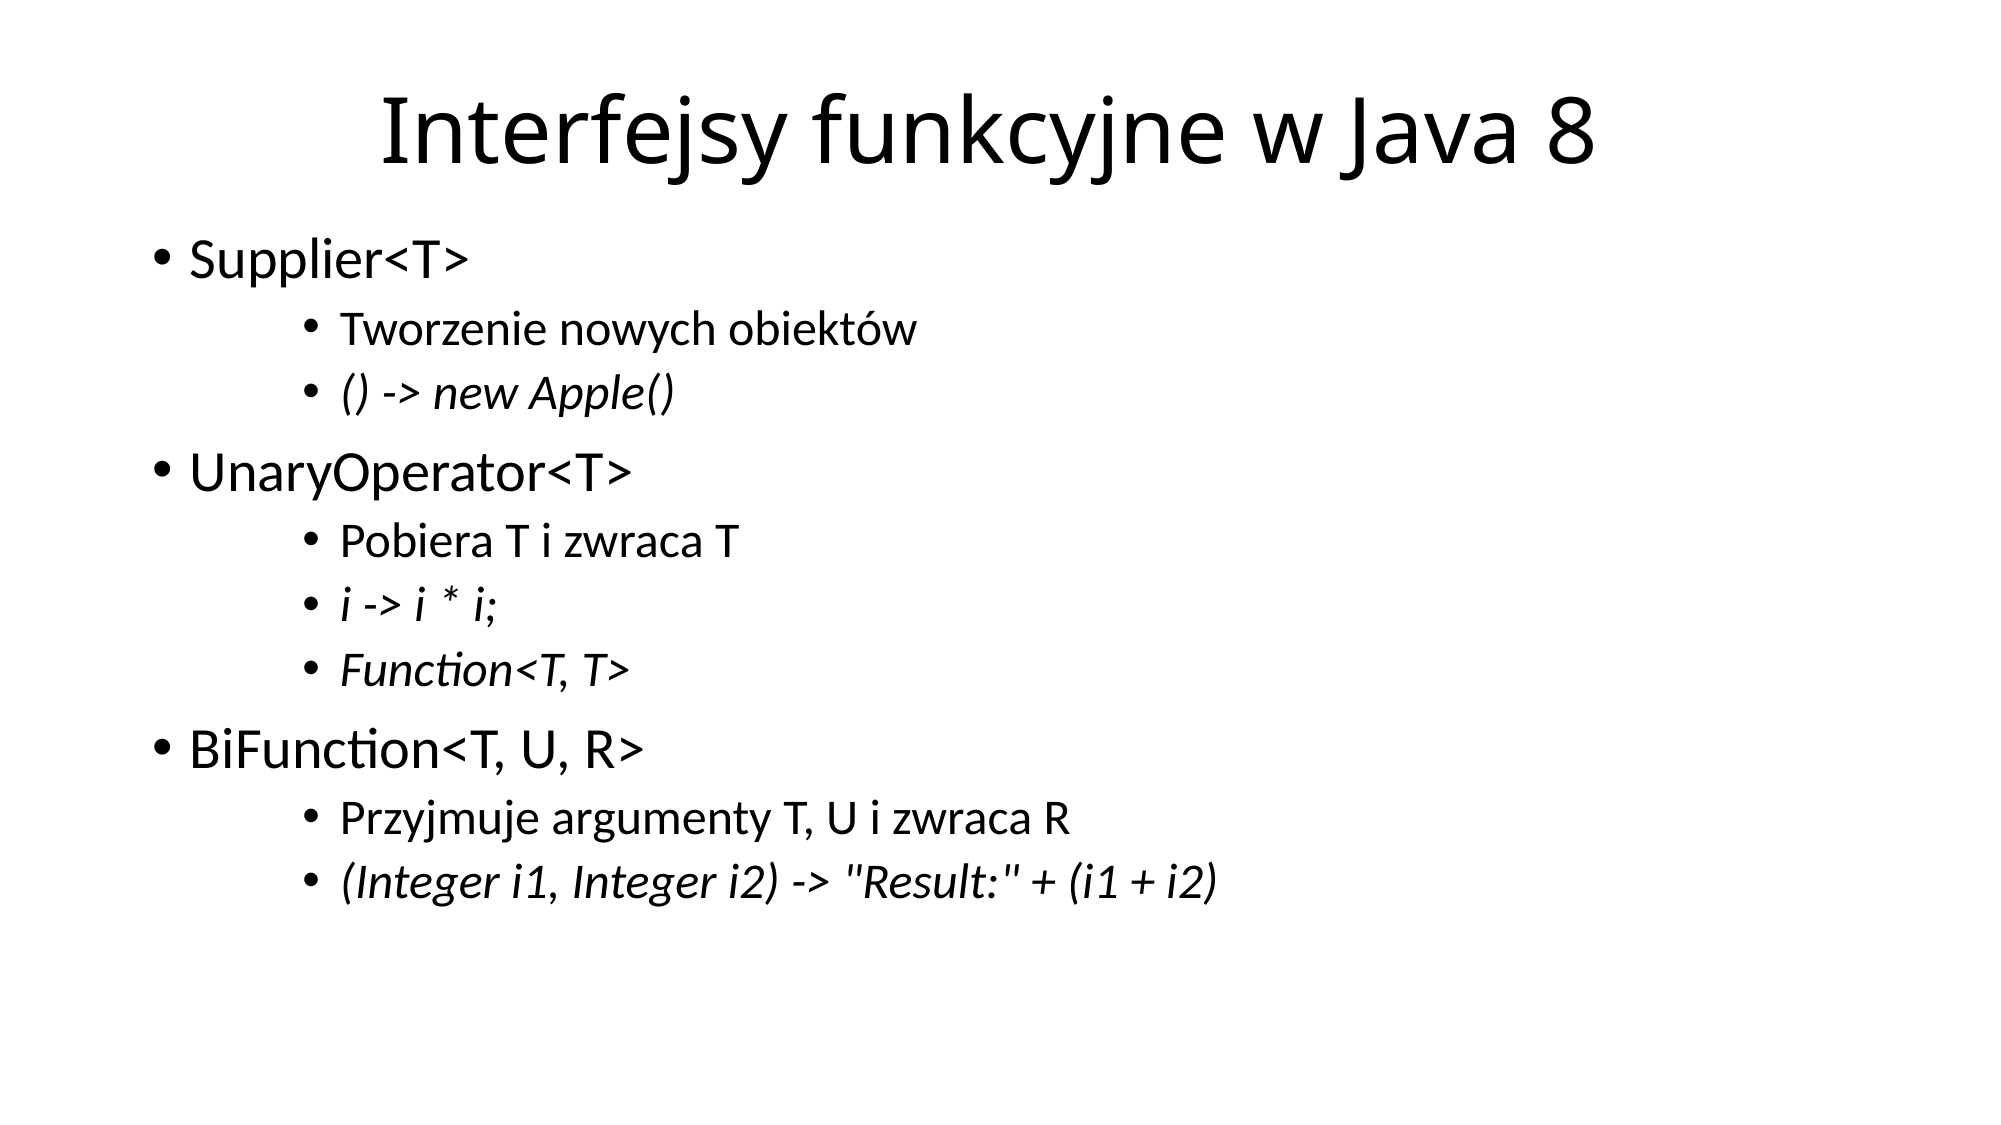

# Interfejsy funkcyjne w Java 8
Supplier<T>
Tworzenie nowych obiektów
() -> new Apple()
UnaryOperator<T>
Pobiera T i zwraca T
i -> i * i;
Function<T, T>
BiFunction<T, U, R>
Przyjmuje argumenty T, U i zwraca R
(Integer i1, Integer i2) -> "Result:" + (i1 + i2)